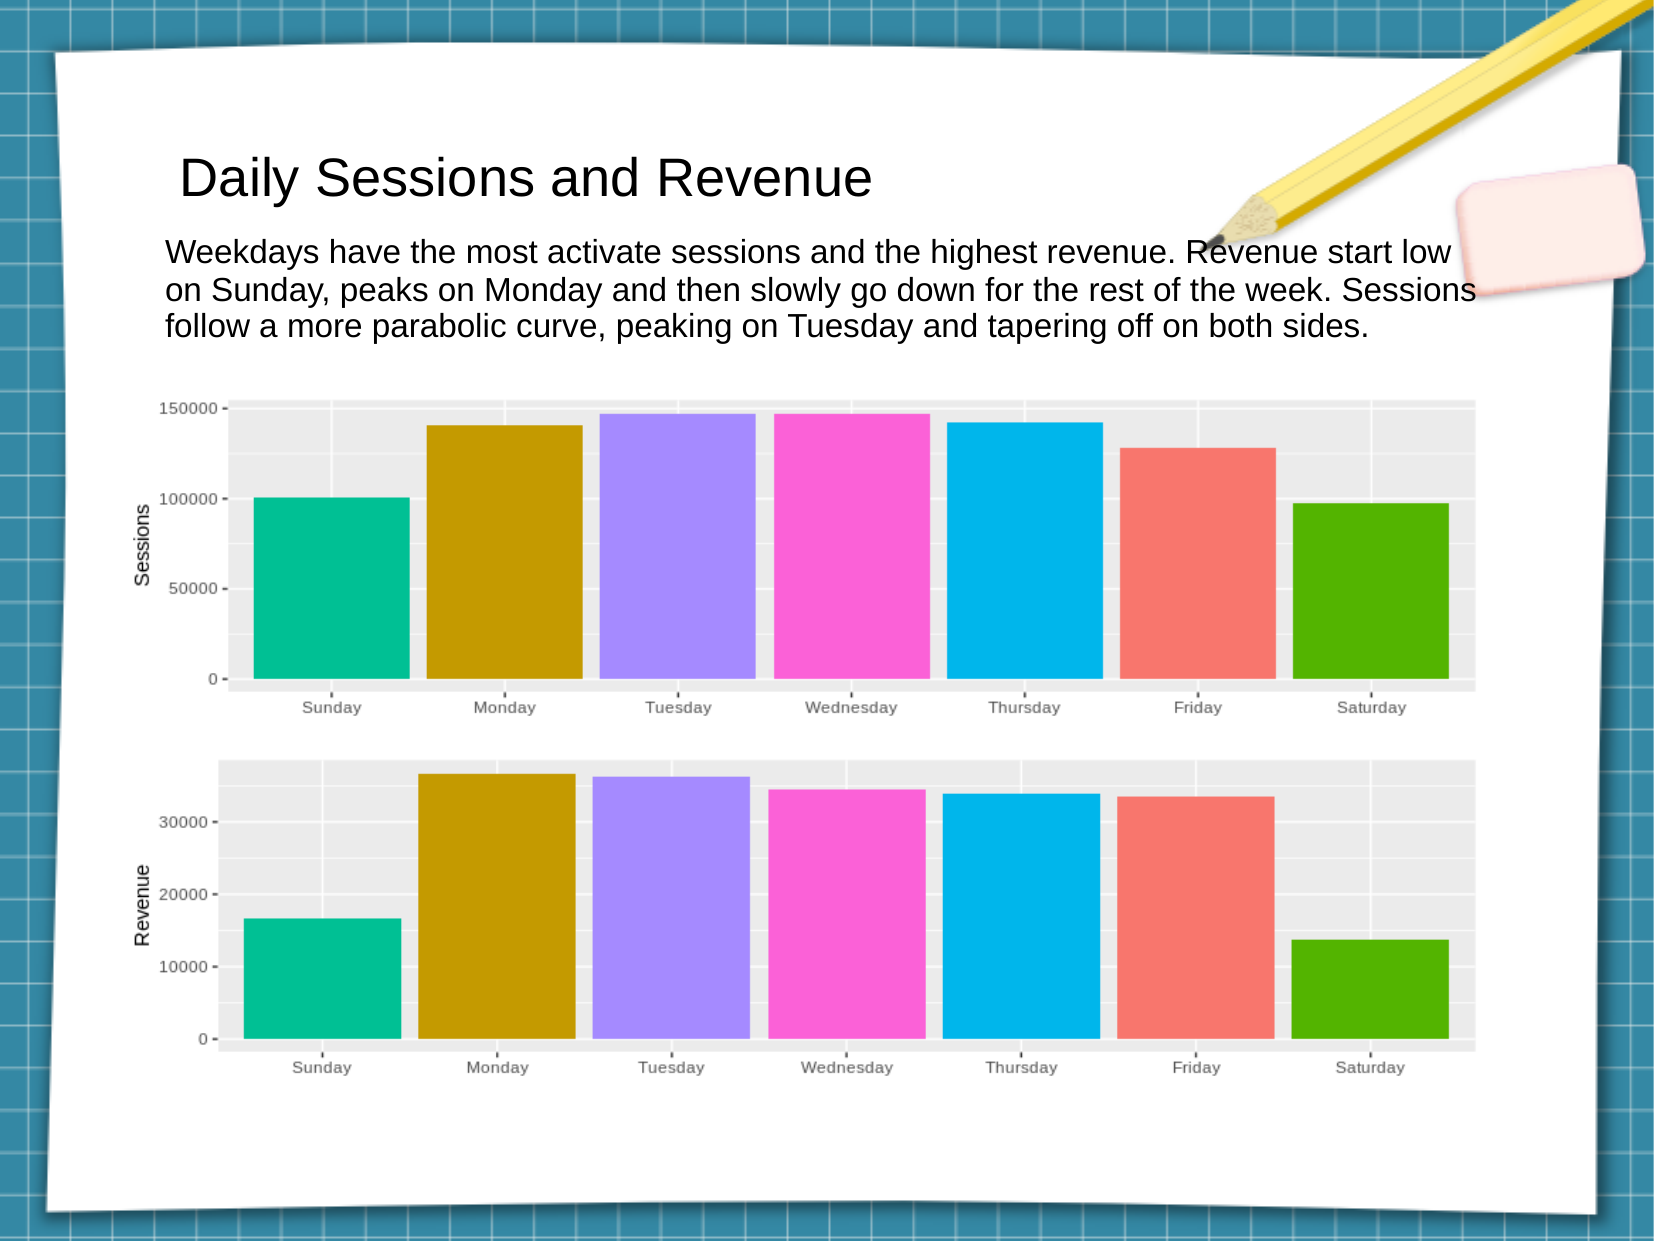

Daily Sessions and Revenue
# Weekdays have the most activate sessions and the highest revenue. Revenue start low on Sunday, peaks on Monday and then slowly go down for the rest of the week. Sessions follow a more parabolic curve, peaking on Tuesday and tapering off on both sides.